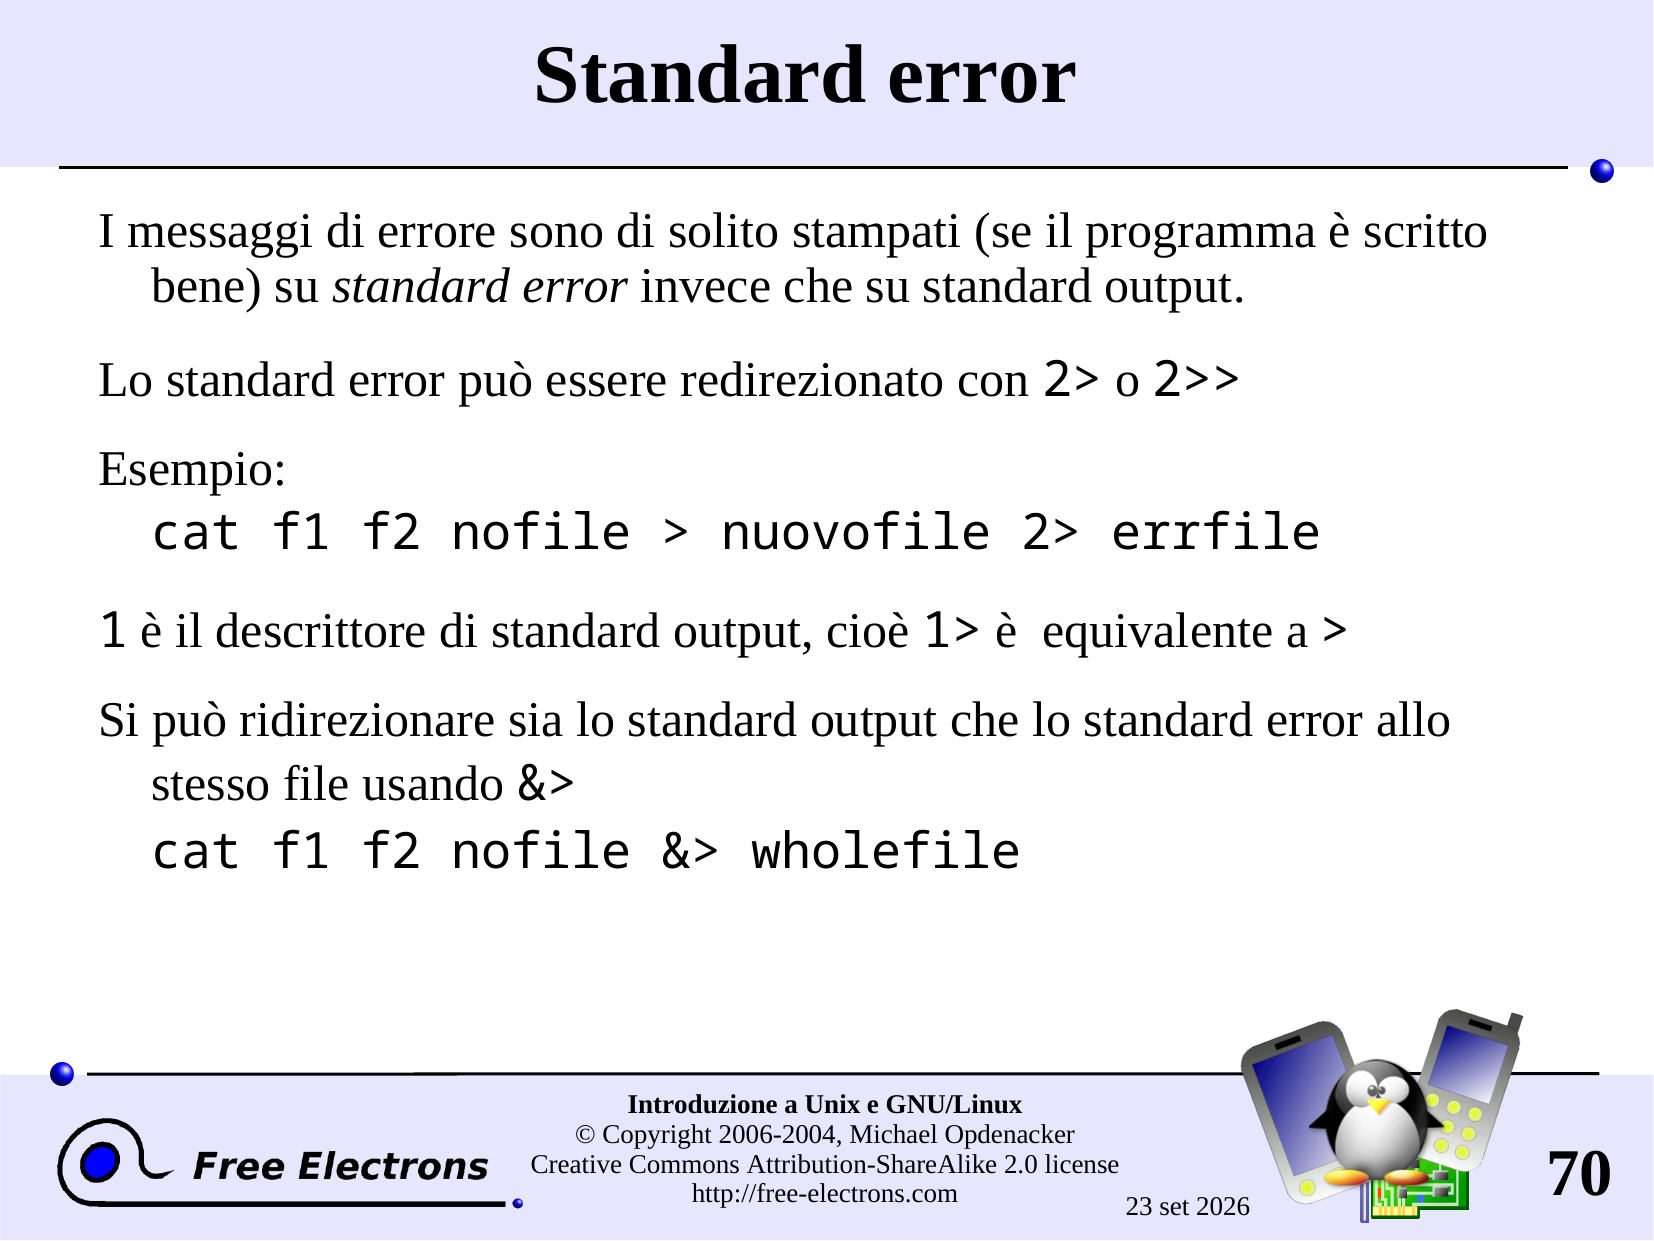

# Standard error
I messaggi di errore sono di solito stampati (se il programma è scritto bene) su standard error invece che su standard output.
Lo standard error può essere redirezionato con 2> o 2>>
Esempio:
cat f1 f2 nofile > nuovofile 2> errfile
1 è il descrittore di standard output, cioè 1> è equivalente a >
Si può ridirezionare sia lo standard output che lo standard error allo stesso file usando &>
cat f1 f2 nofile &> wholefile